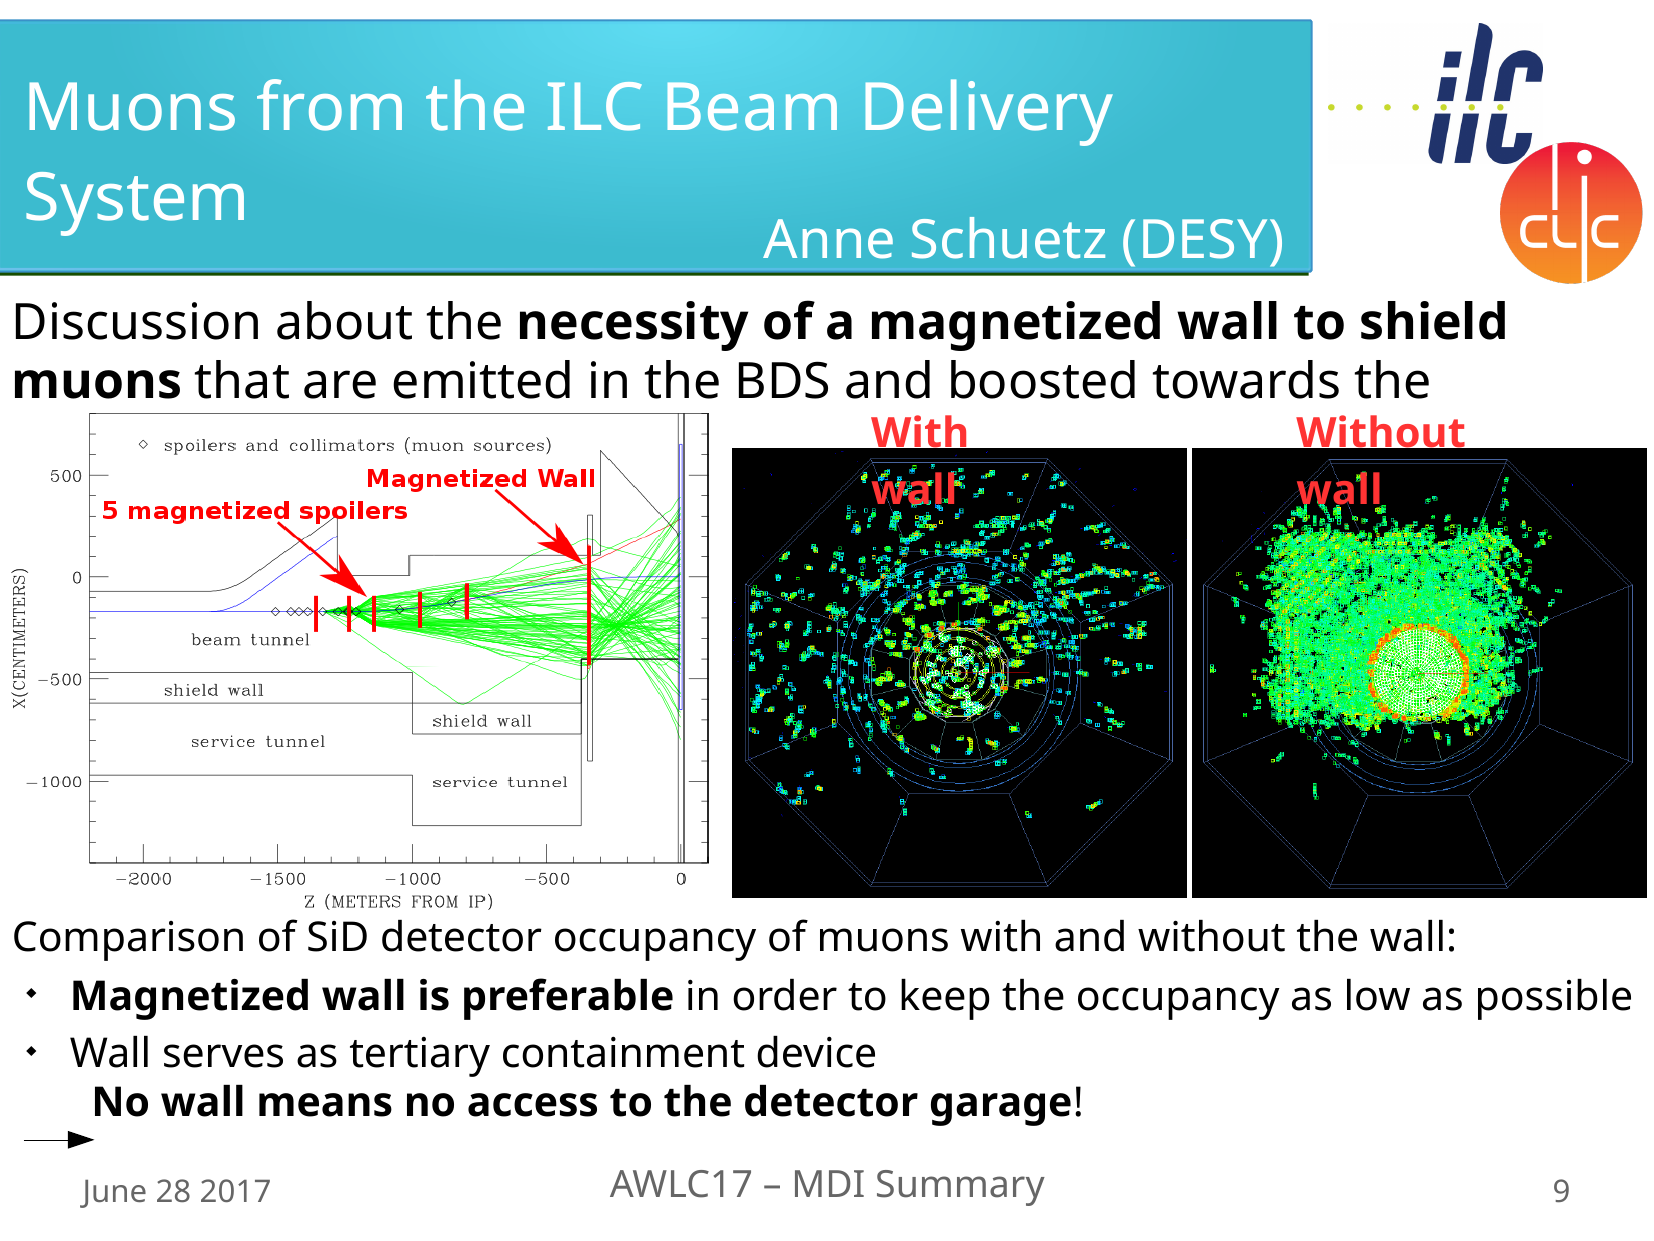

# Muons from the ILC Beam Delivery System
Anne Schuetz (DESY)
Discussion about the necessity of a magnetized wall to shield muons that are emitted in the BDS and boosted towards the detectors.
With wall
Without wall
Comparison of SiD detector occupancy of muons with and without the wall:
Magnetized wall is preferable in order to keep the occupancy as low as possible
Wall serves as tertiary containment device
 No wall means no access to the detector garage!
9